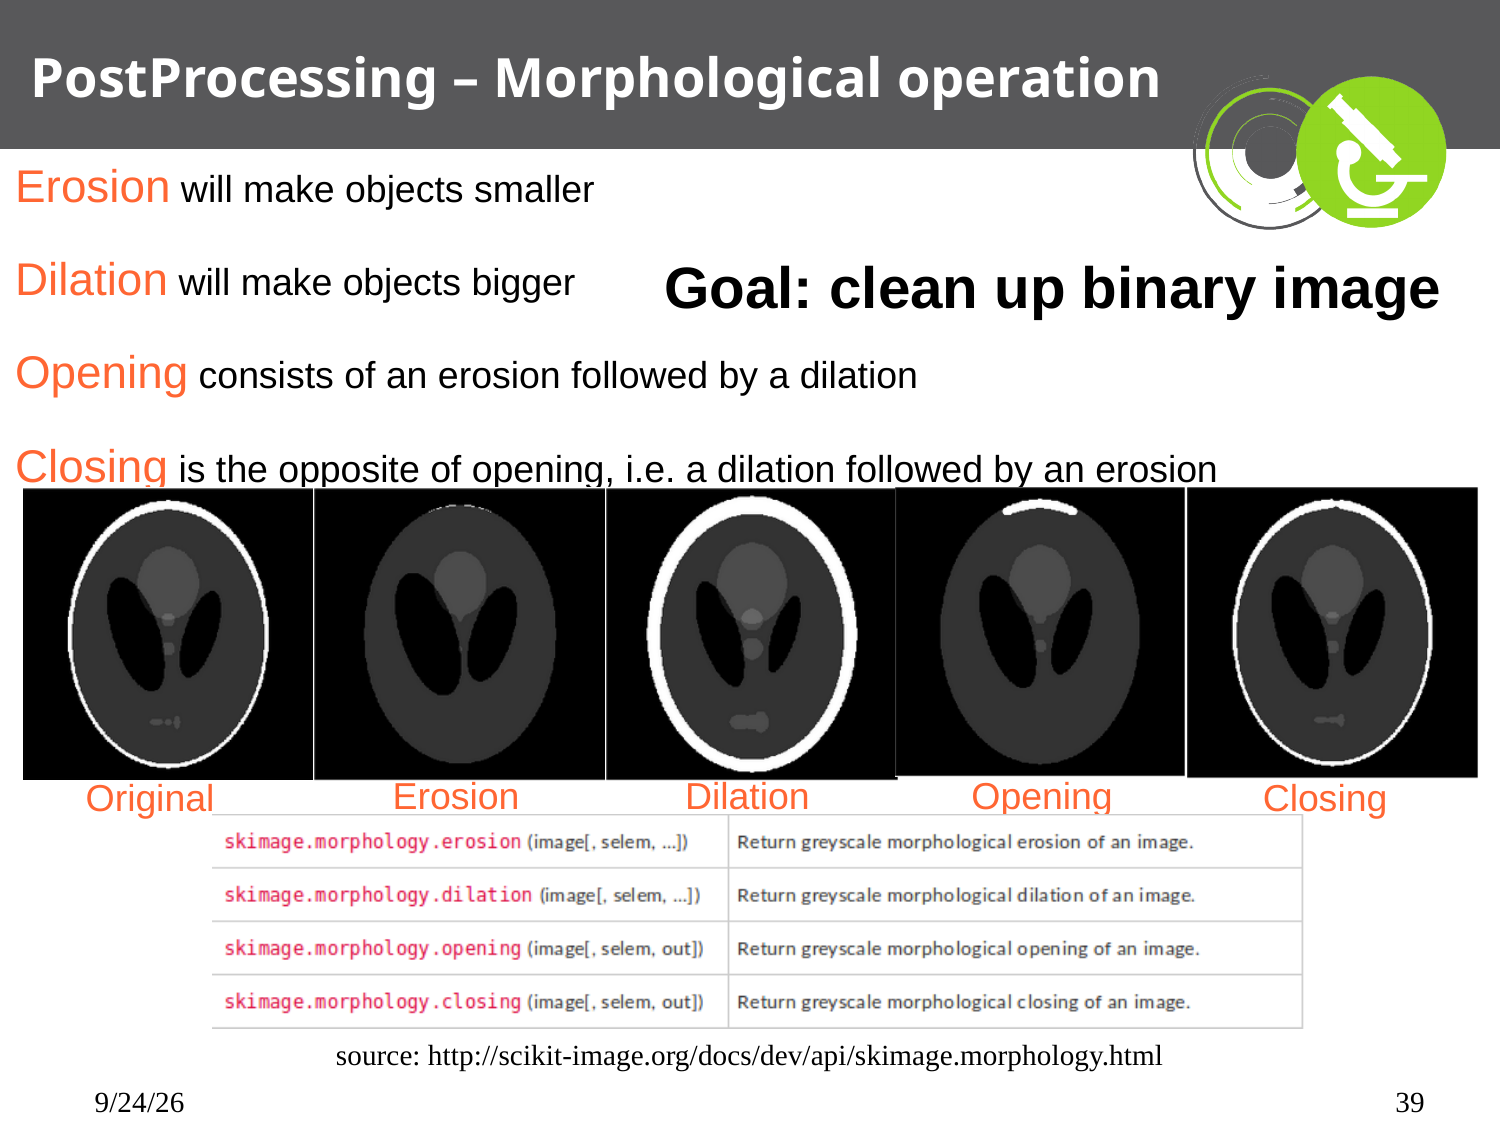

# PostProcessing – Morphological operation
Erosion will make objects smaller
Dilation will make objects bigger
Opening consists of an erosion followed by a dilation
Closing is the opposite of opening, i.e. a dilation followed by an erosion
Goal: clean up binary image
Erosion
Dilation
Opening
Original
Closing
source: http://scikit-image.org/docs/dev/api/skimage.morphology.html
39